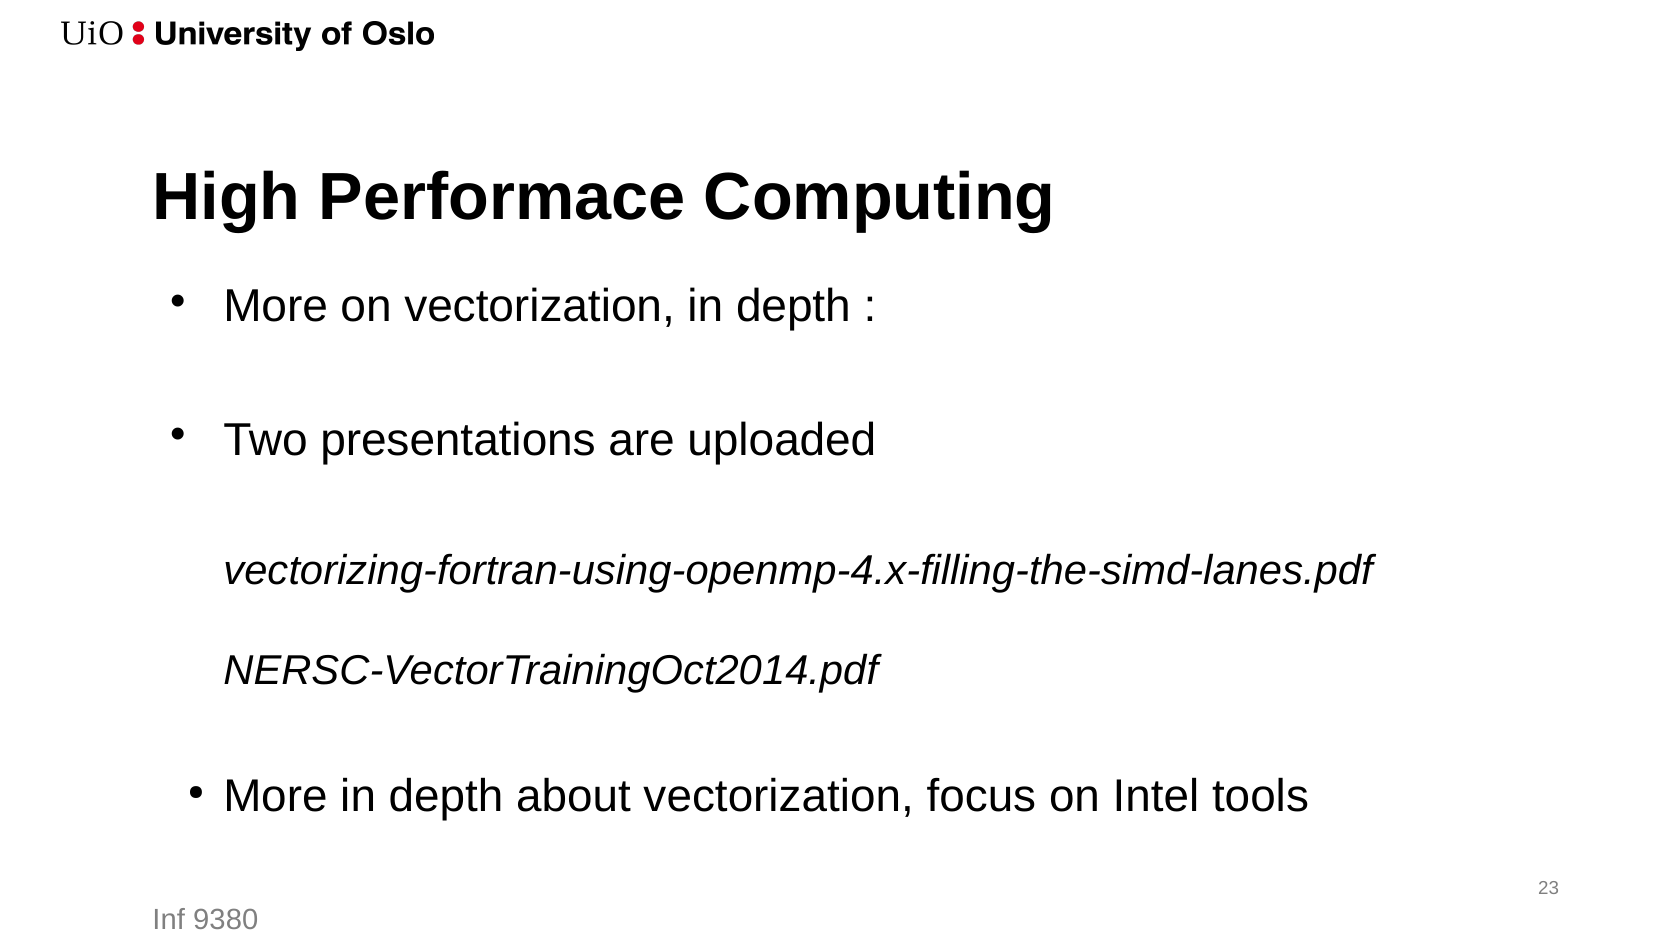

High Performace Computing
More on vectorization, in depth :
Two presentations are uploaded
vectorizing-fortran-using-openmp-4.x-filling-the-simd-lanes.pdf
NERSC-VectorTrainingOct2014.pdf
More in depth about vectorization, focus on Intel tools
Inf 9380